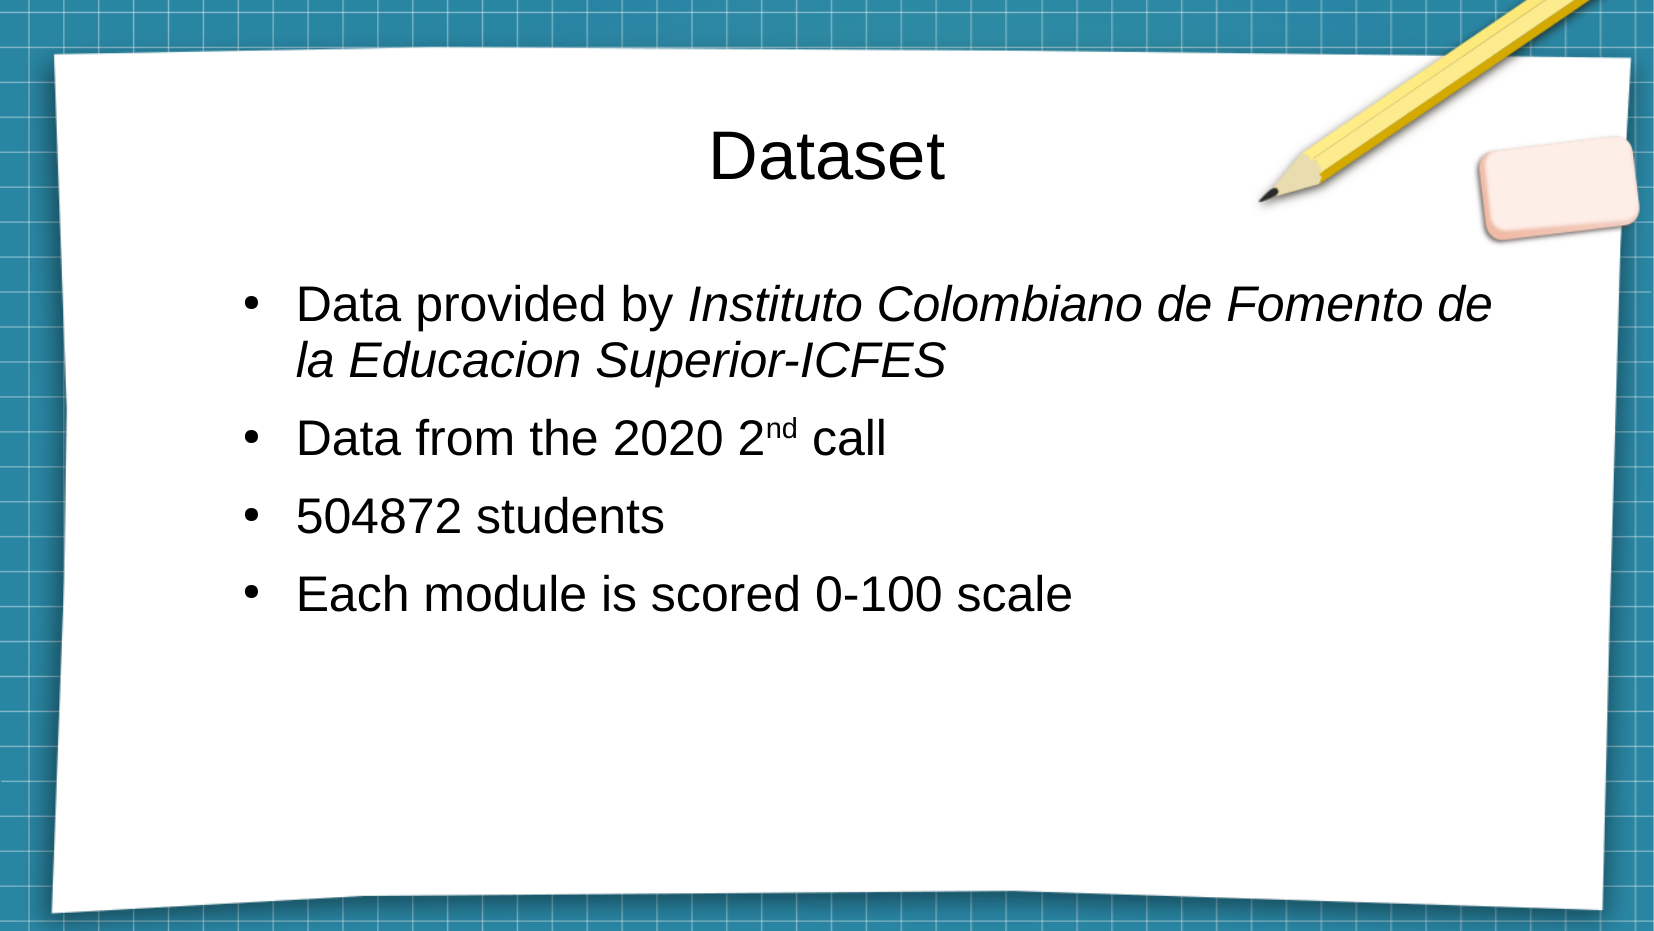

# Dataset
Data provided by Instituto Colombiano de Fomento de la Educacion Superior-ICFES
Data from the 2020 2nd call
504872 students
Each module is scored 0-100 scale